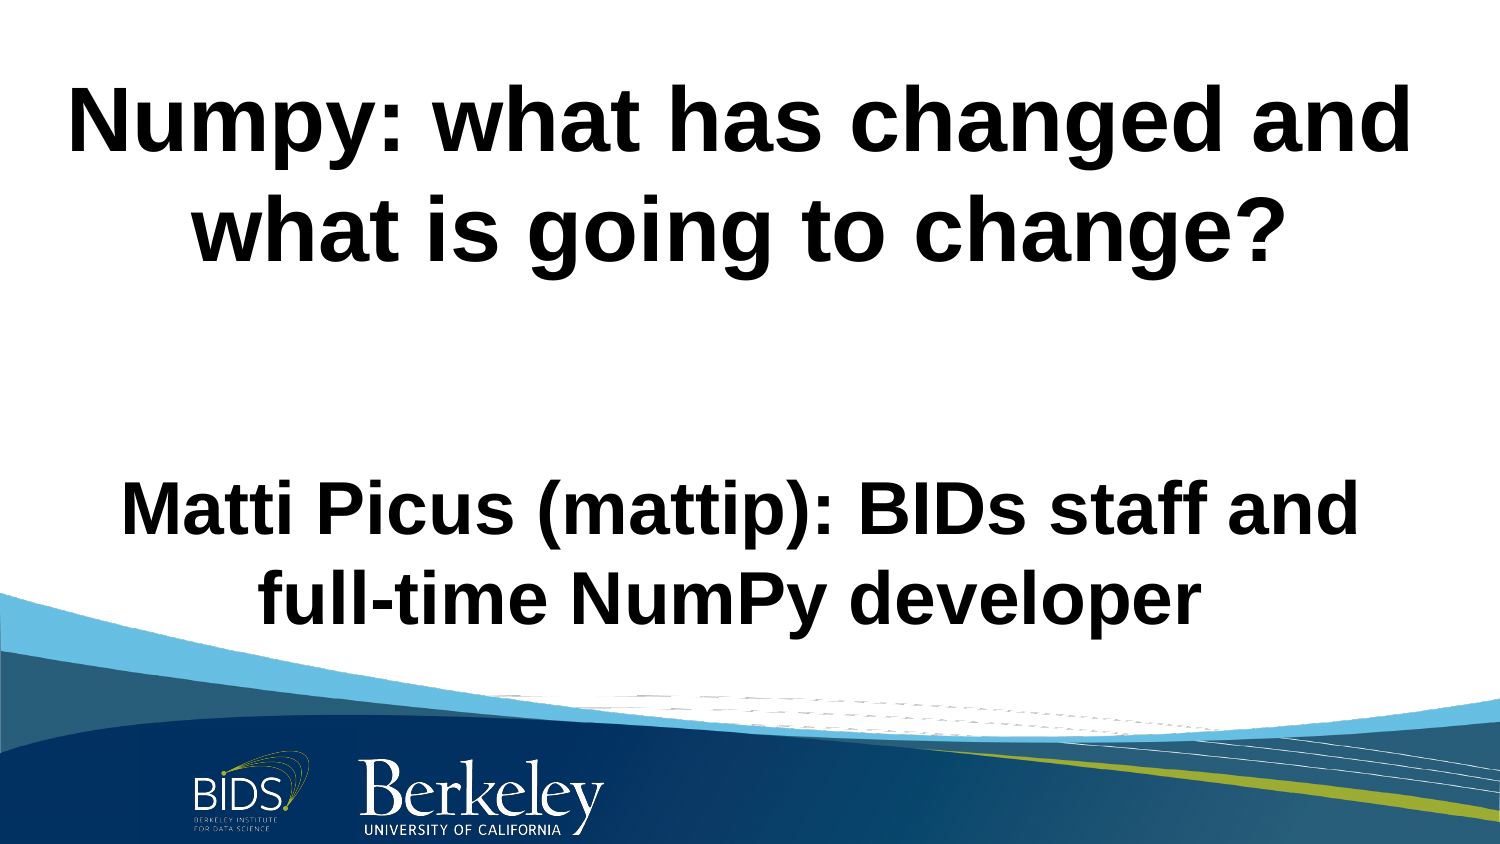

# Numpy: what has changed and what is going to change?
Matti Picus (mattip): BIDs staff and full-time NumPy developer